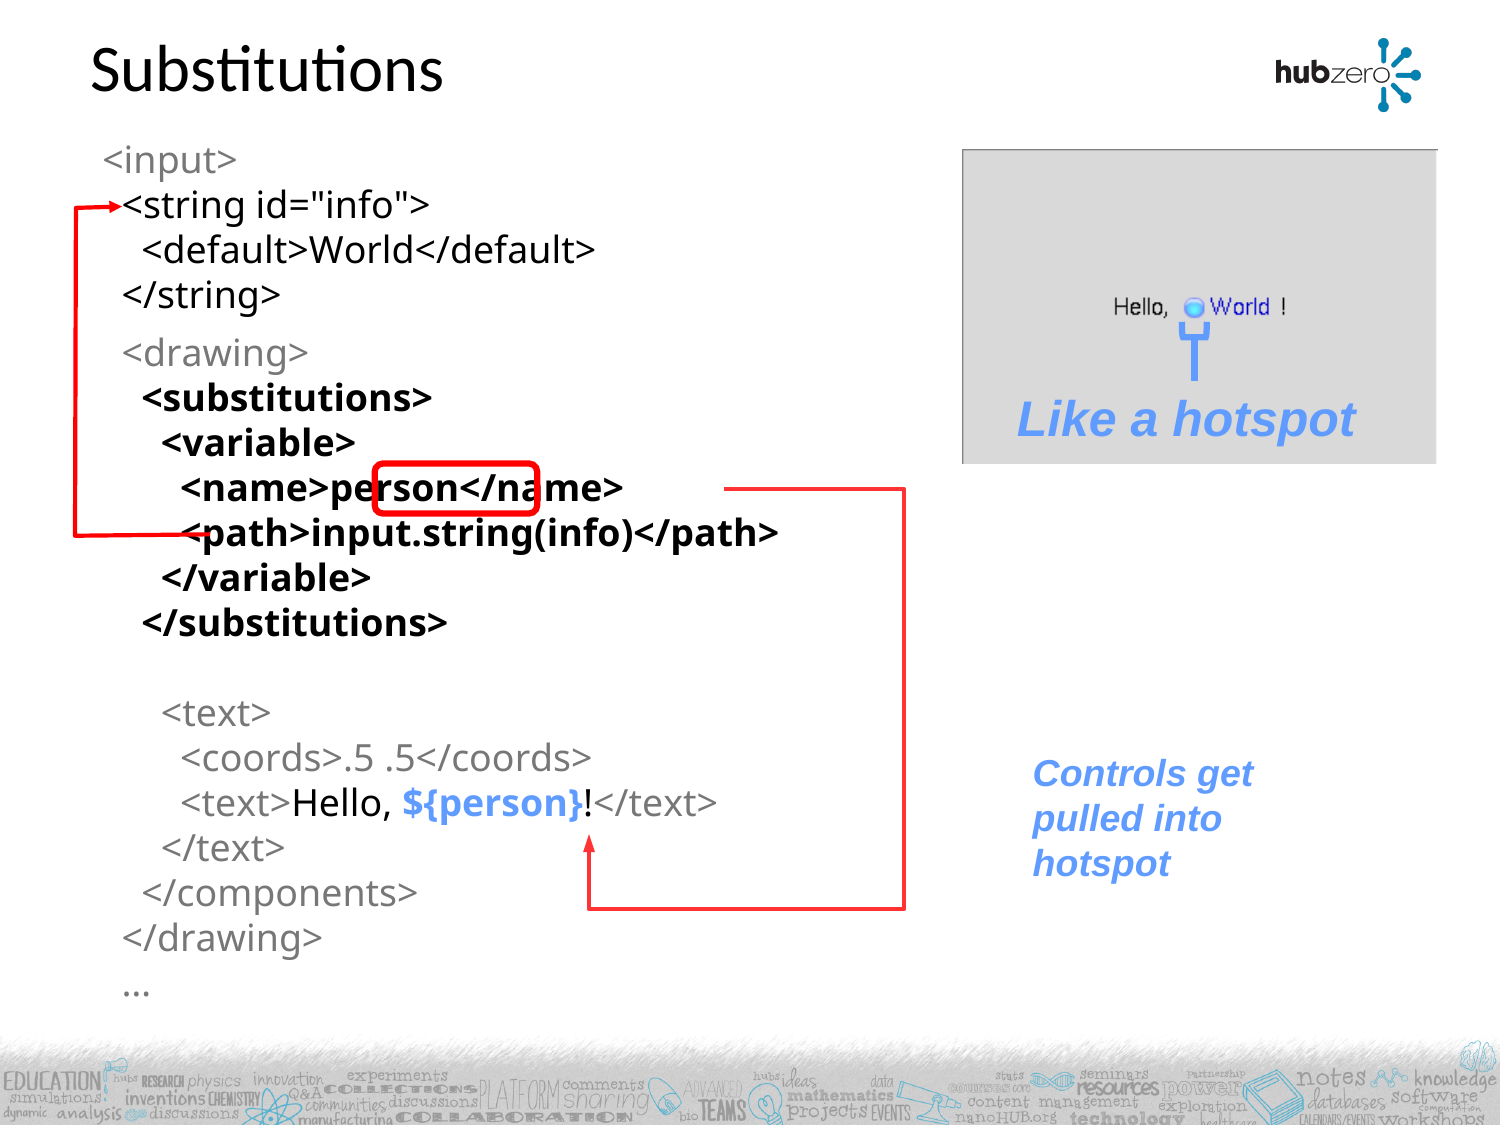

Substitutions
<input>
 <string id="info">
 <default>World</default>
 </string>
 <drawing>
 <substitutions>
 <variable>
 <name>person</name>
 <path>input.string(info)</path>
 </variable>
 </substitutions>
 <components>
 <text>
 <coords>.5 .5</coords>
 <text>Hello, ${person}!</text>
 </text>
 </components>
 </drawing>
 …
Like a hotspot
Controls get
pulled into
hotspot